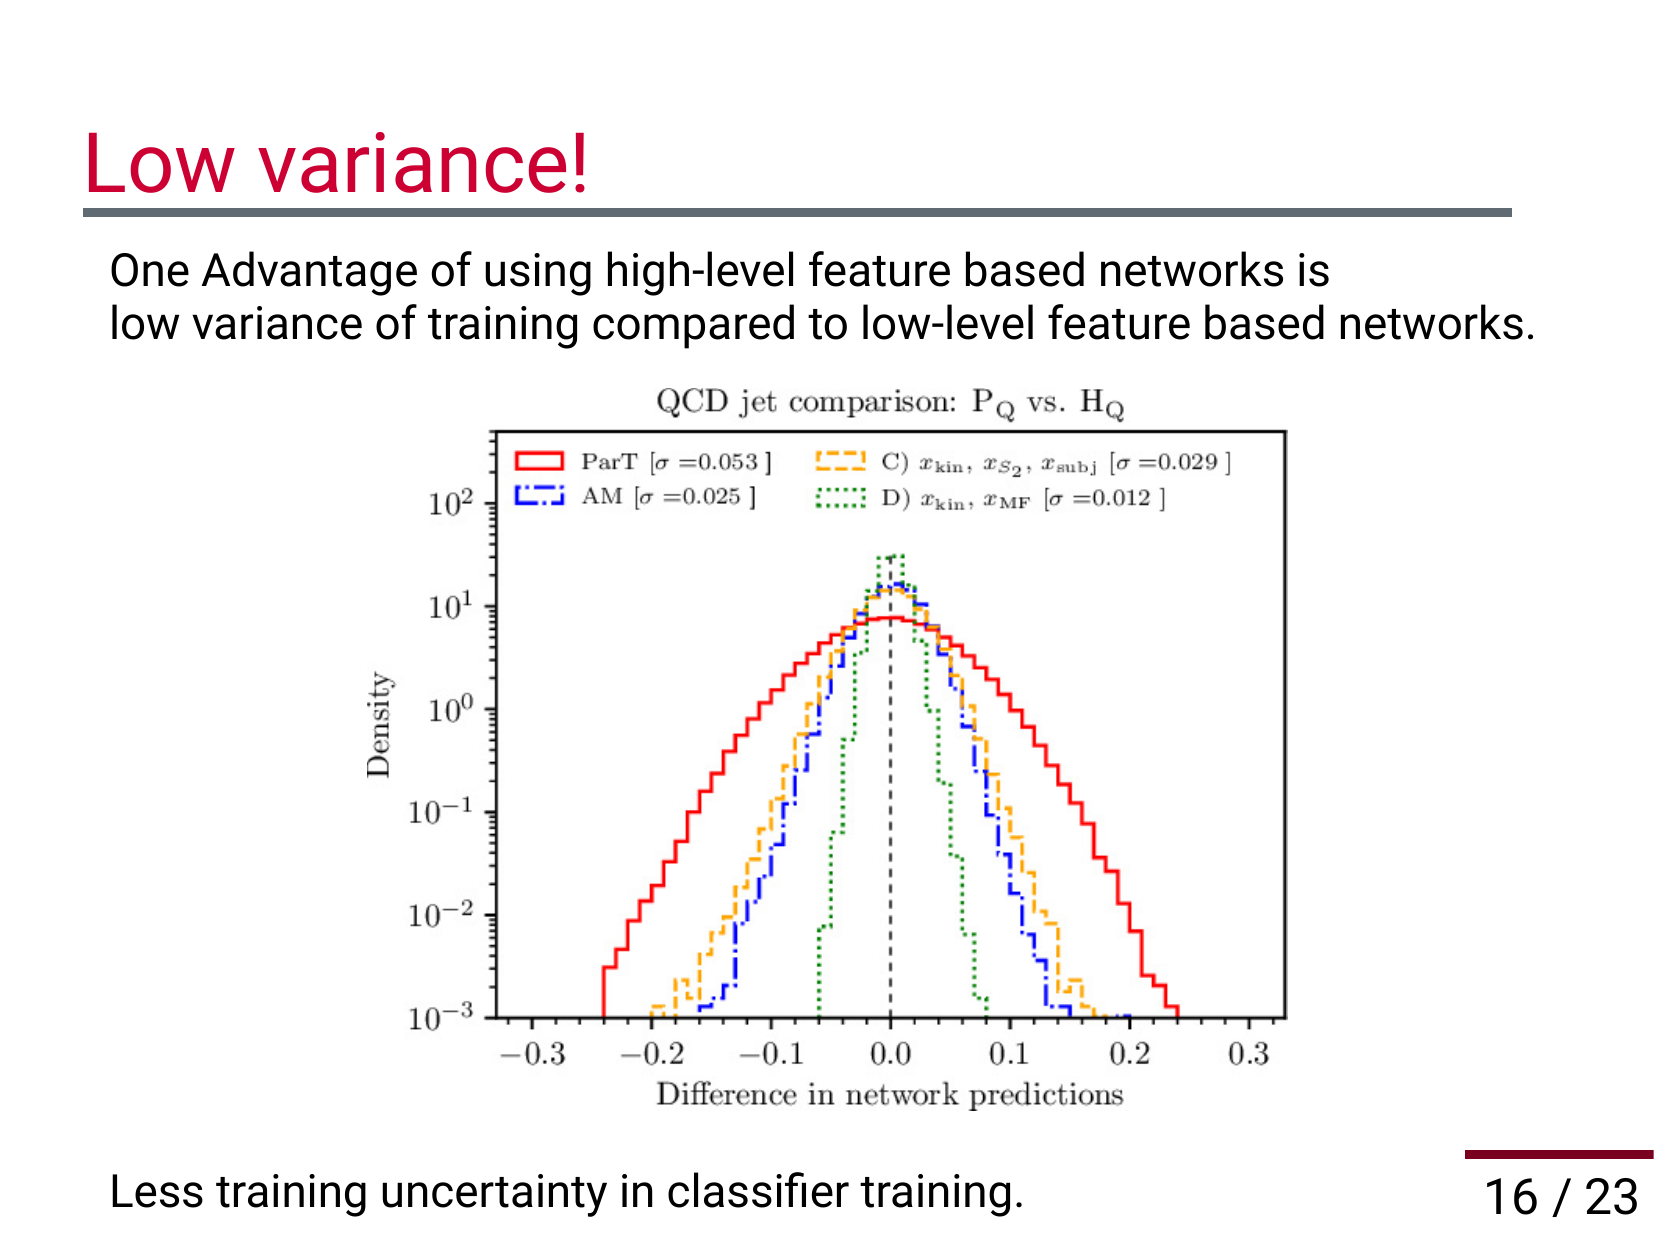

# Low variance!
One Advantage of using high-level feature based networks is
low variance of training compared to low-level feature based networks.
16
Less training uncertainty in classifier training.